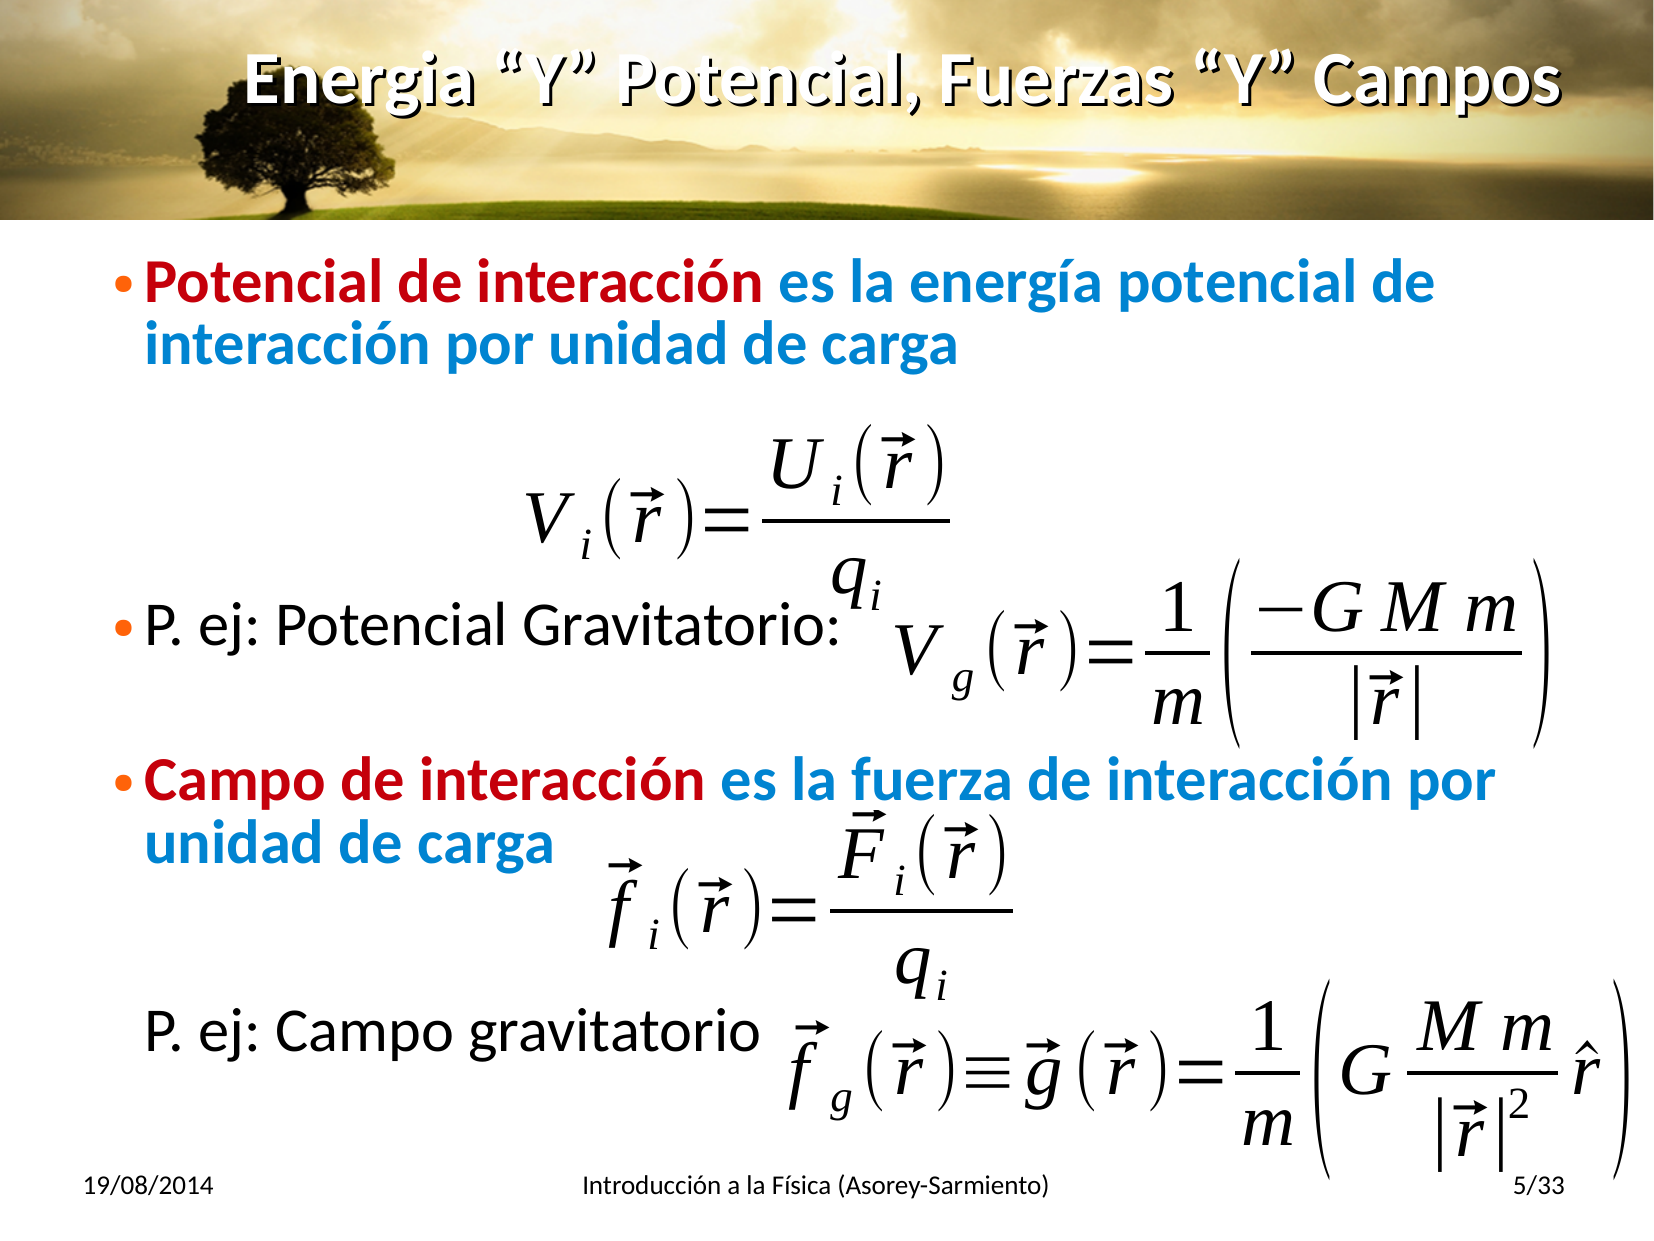

# Energia “Y” Potencial, Fuerzas “Y” Campos
Potencial de interacción es la energía potencial de interacción por unidad de carga
P. ej: Potencial Gravitatorio:
Campo de interacción es la fuerza de interacción por unidad de carga
P. ej: Campo gravitatorio
19/08/2014
Introducción a la Física (Asorey-Sarmiento)
5